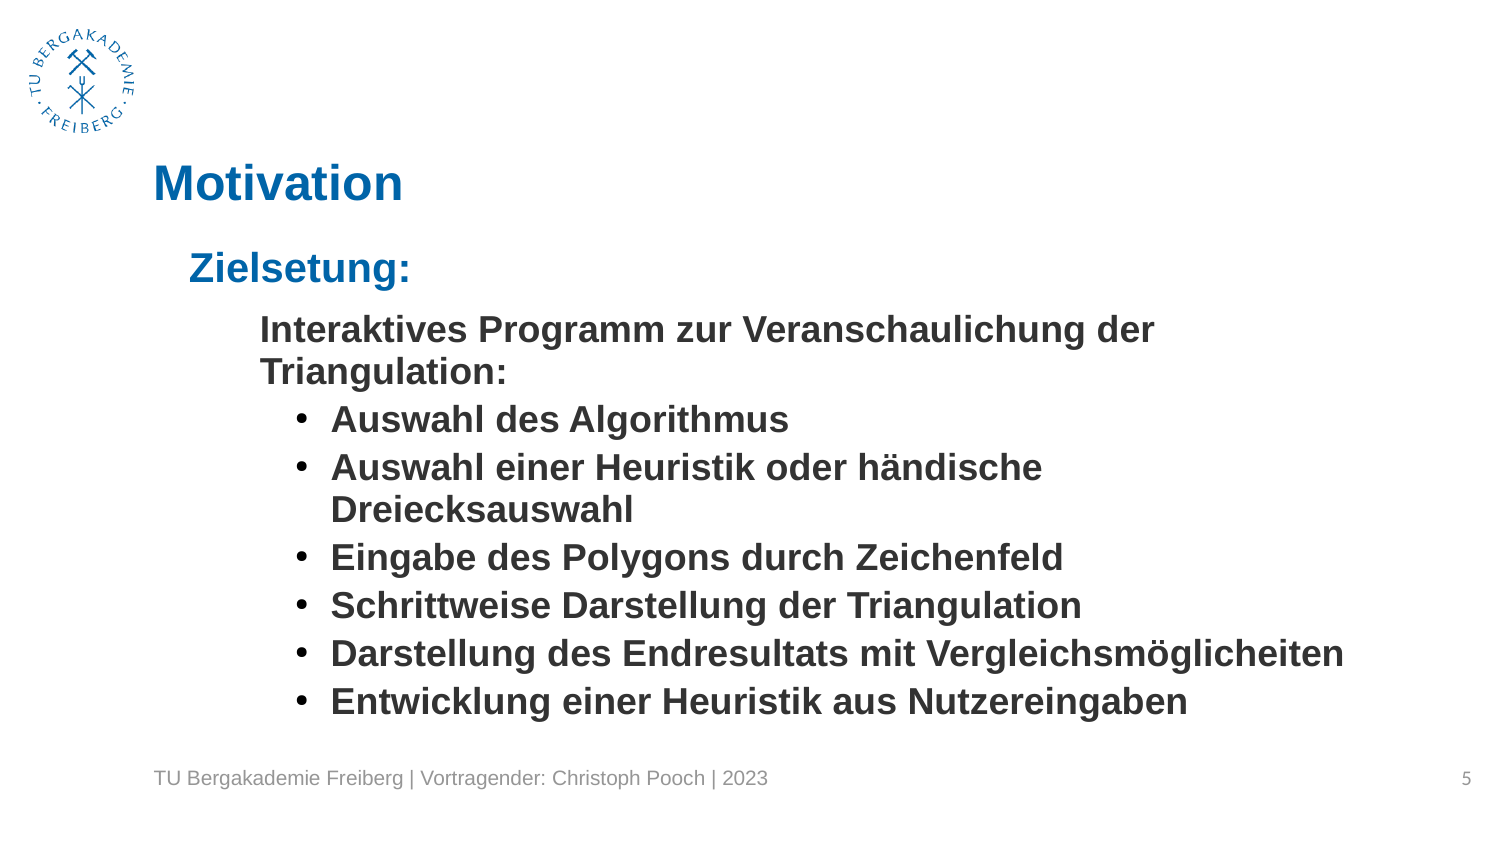

Motivation
# Zielsetung:
Interaktives Programm zur Veranschaulichung der Triangulation:
Auswahl des Algorithmus
Auswahl einer Heuristik oder händische Dreiecksauswahl
Eingabe des Polygons durch Zeichenfeld
Schrittweise Darstellung der Triangulation
Darstellung des Endresultats mit Vergleichsmöglicheiten
Entwicklung einer Heuristik aus Nutzereingaben
TU Bergakademie Freiberg | Vortragender: Christoph Pooch | 2023